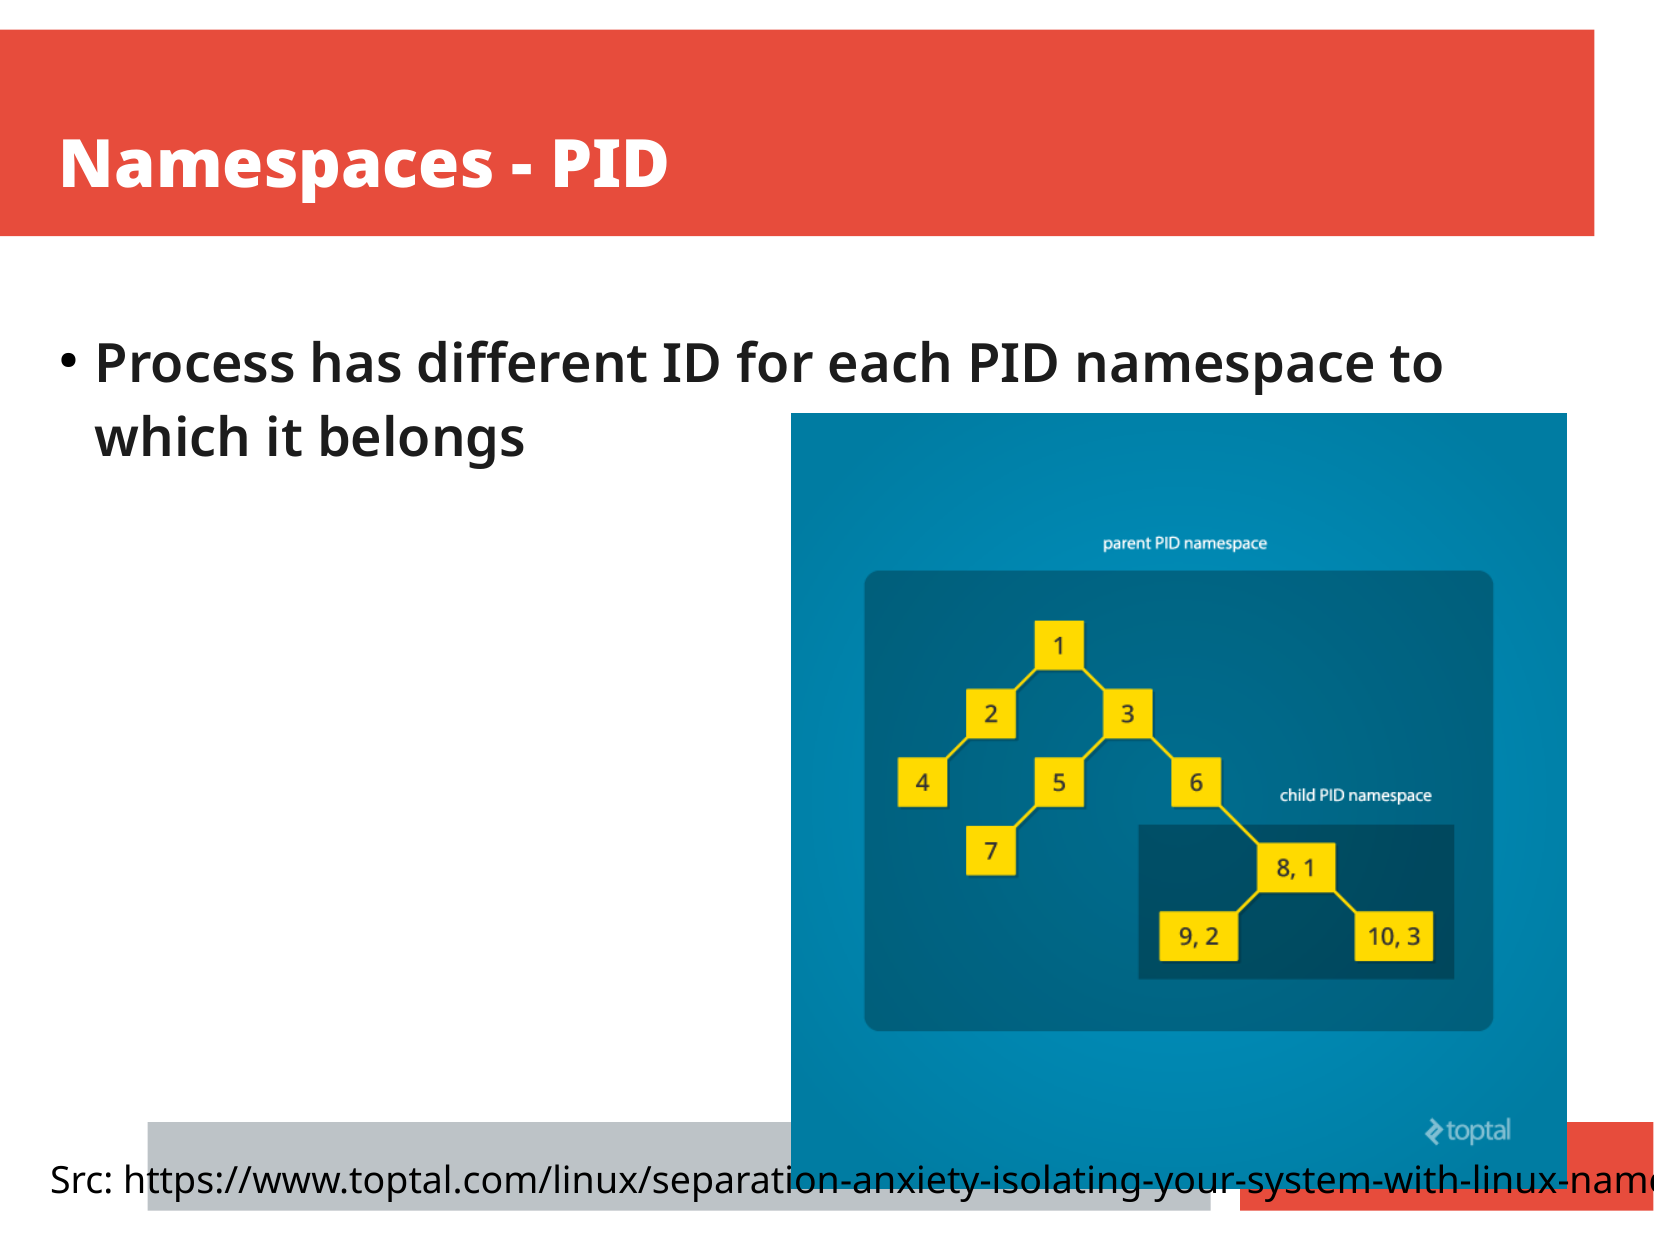

# Namespaces - PID
Process has different ID for each PID namespace to which it belongs
Src: https://www.toptal.com/linux/separation-anxiety-isolating-your-system-with-linux-namespaces